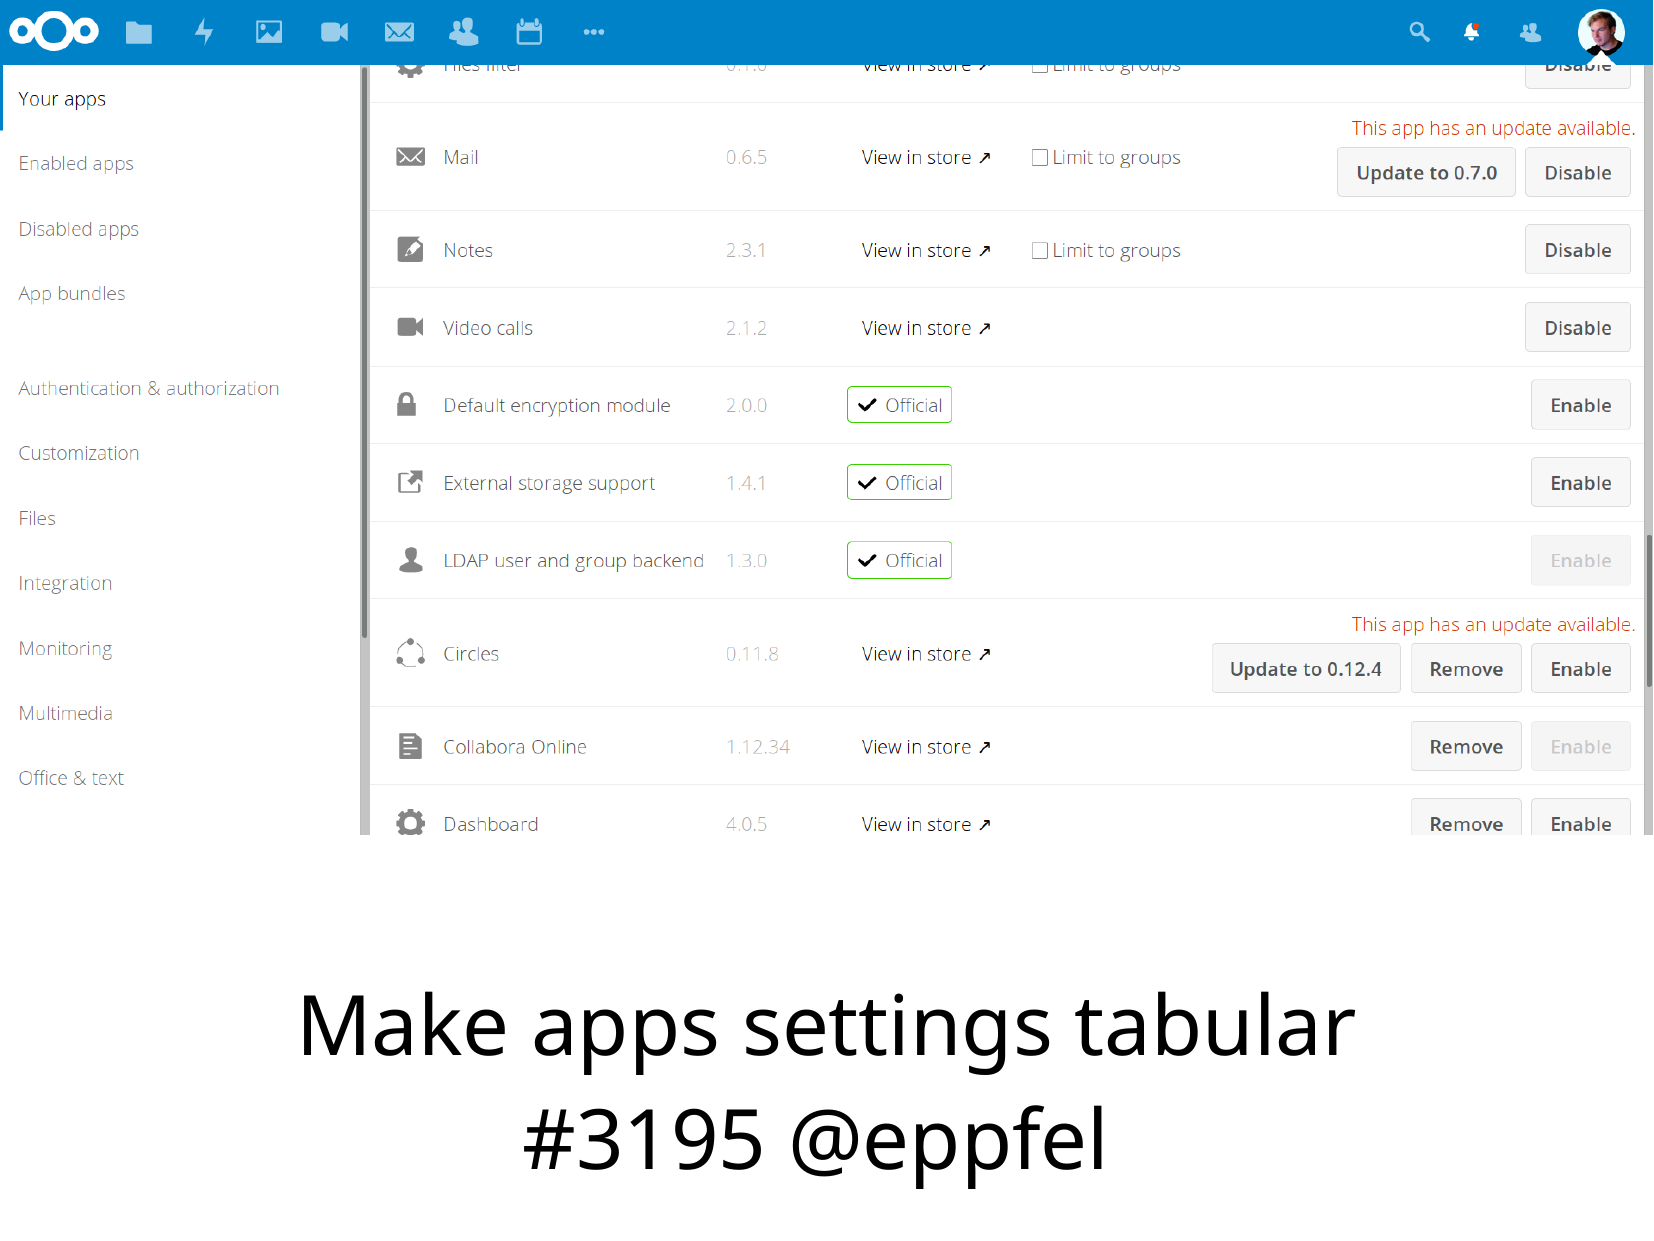

# Make apps settings tabular #3195 @eppfel